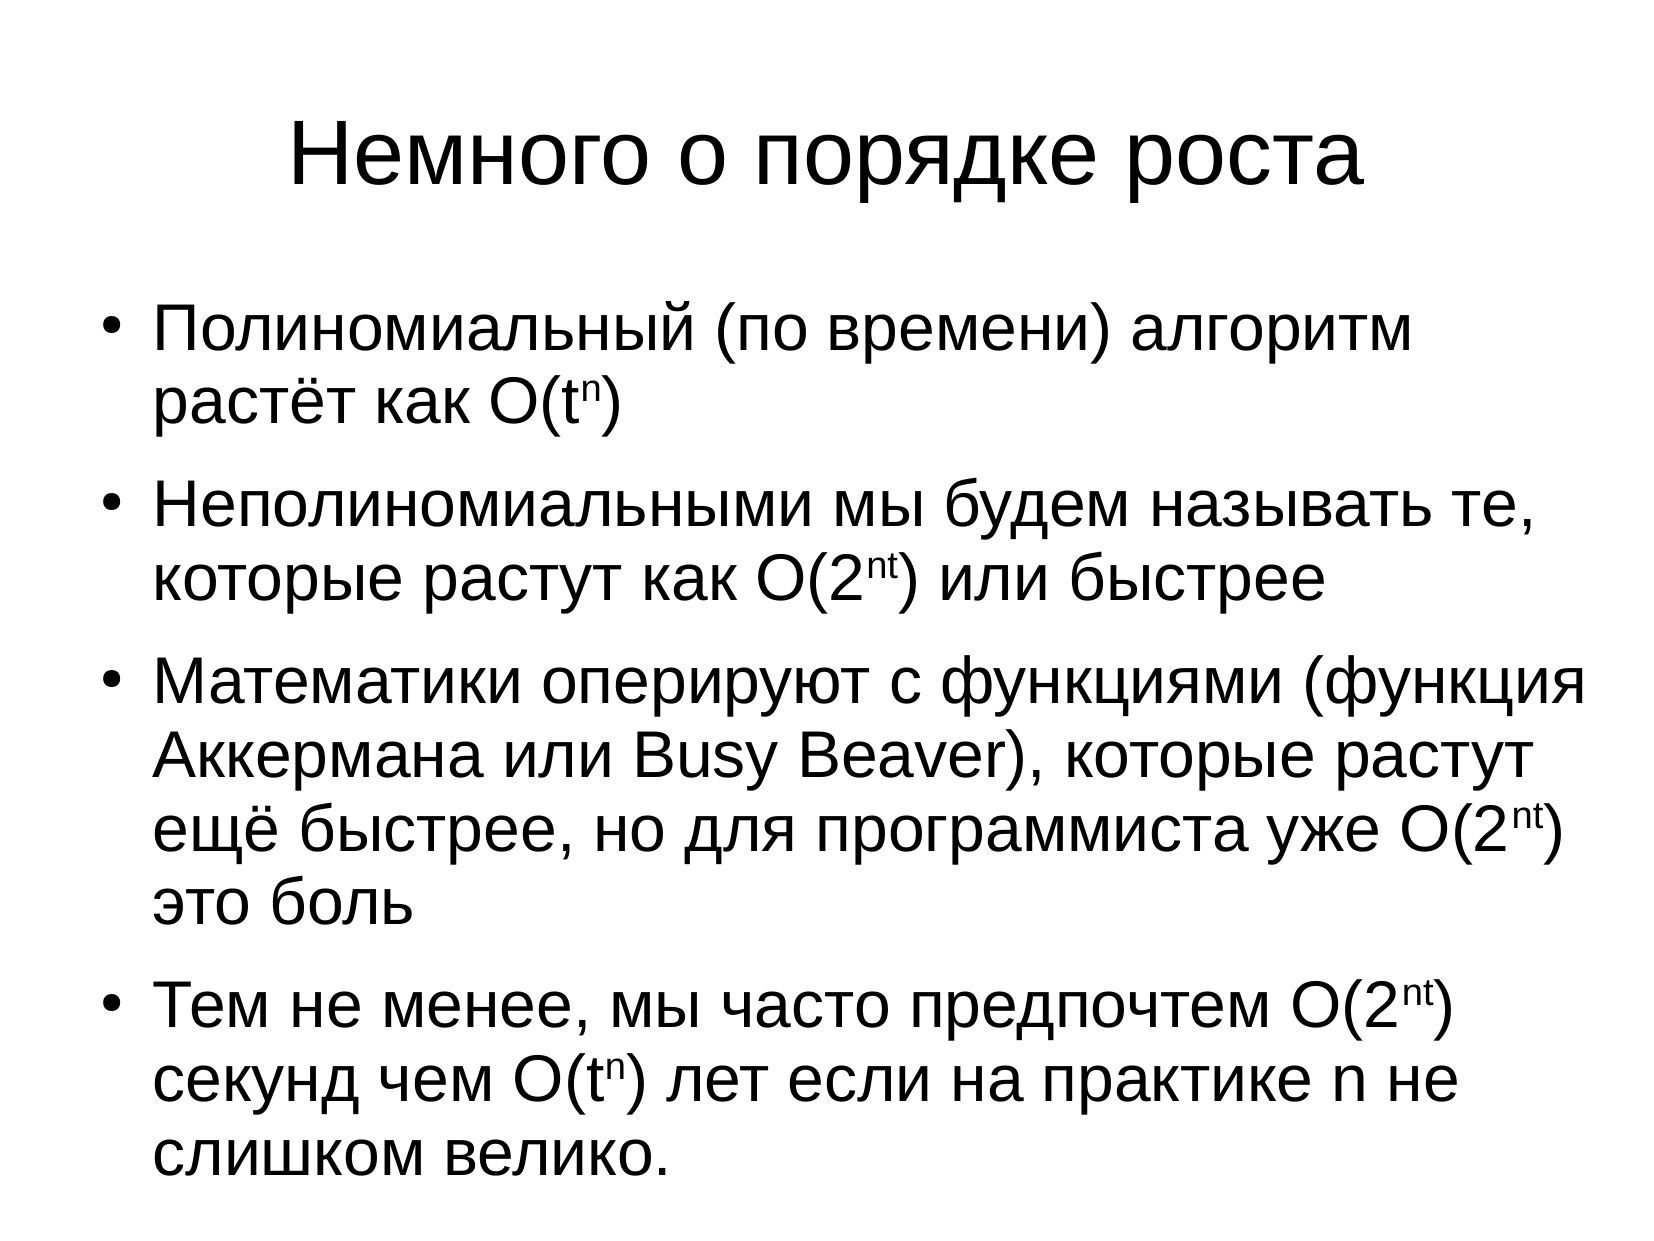

# Немного о порядке роста
Полиномиальный (по времени) алгоритм растёт как O(tn)
Неполиномиальными мы будем называть те, которые растут как O(2nt) или быстрее
Математики оперируют с функциями (функция Аккермана или Busy Beaver), которые растут ещё быстрее, но для программиста уже O(2nt) это боль
Тем не менее, мы часто предпочтем O(2nt) секунд чем O(tn) лет если на практике n не слишком велико.